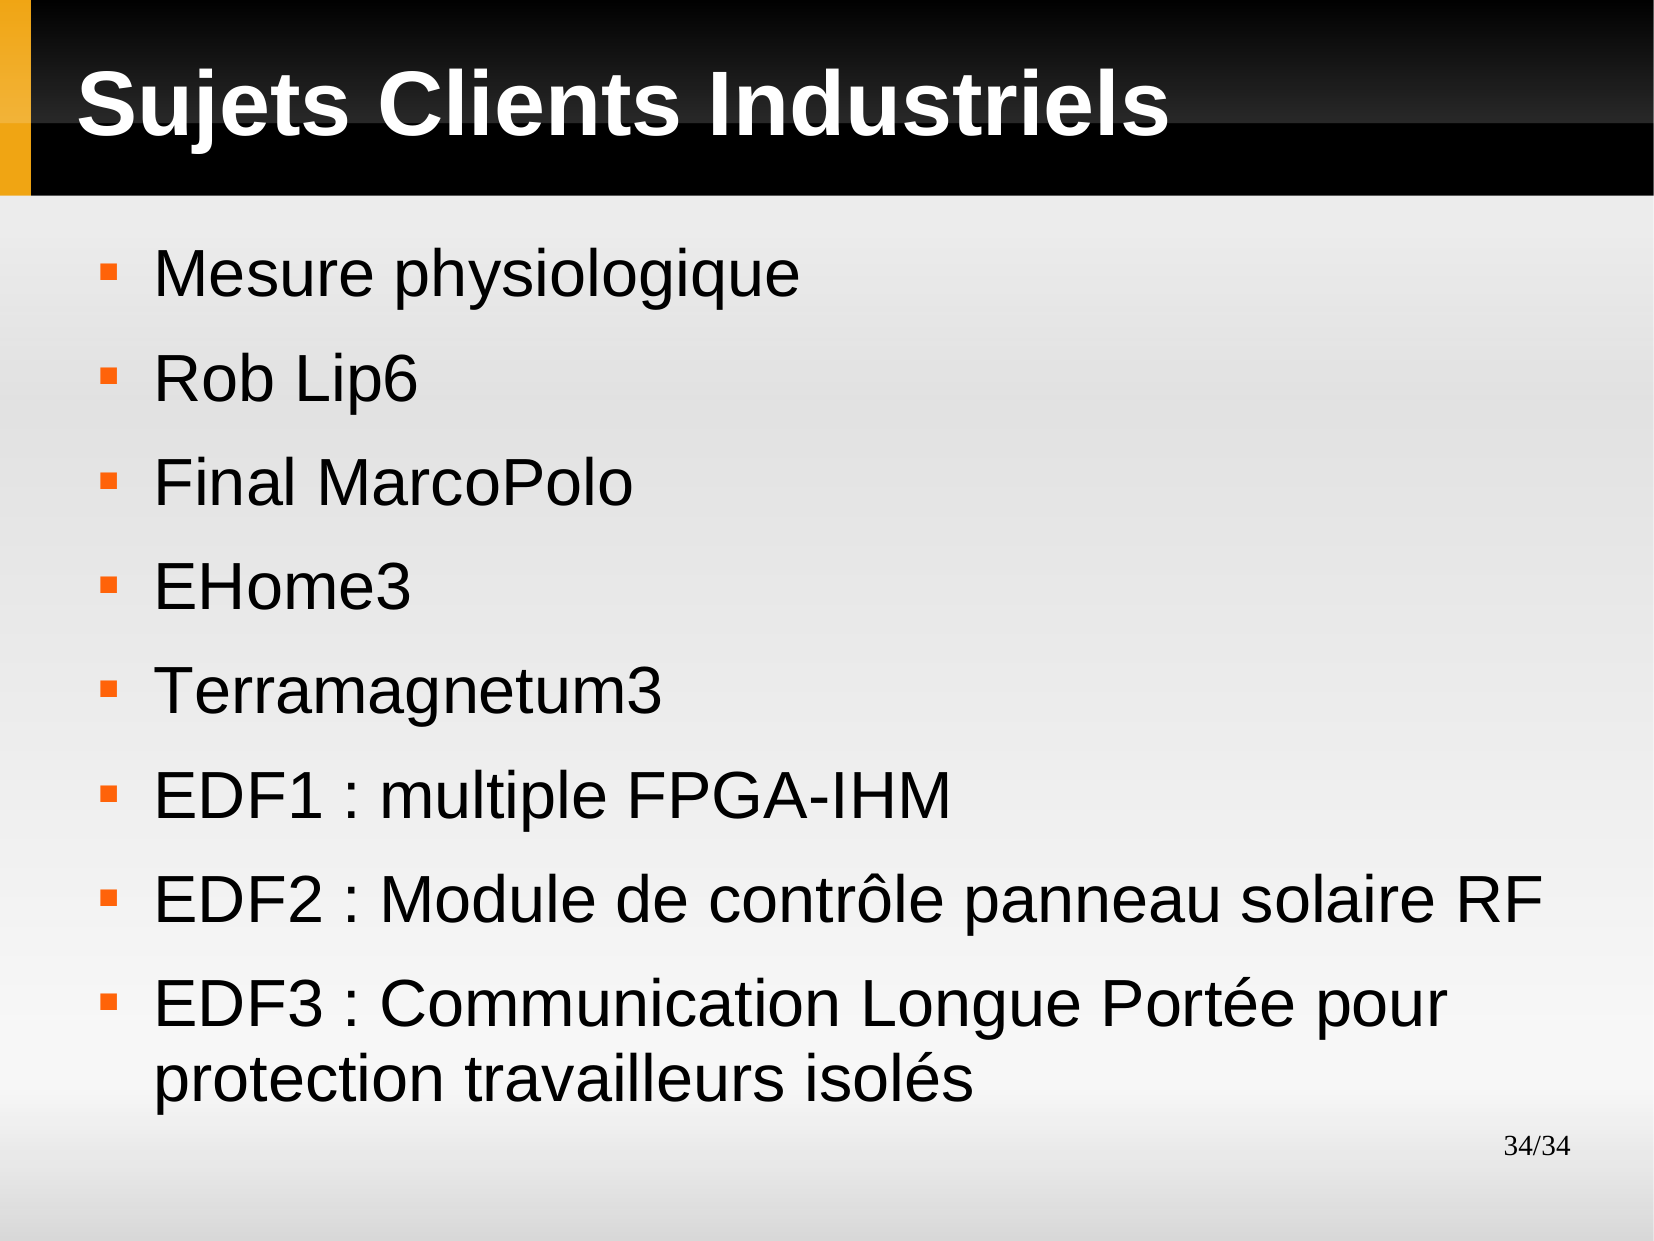

# Sujets Clients Industriels
Mesure physiologique
Rob Lip6
Final MarcoPolo
EHome3
Terramagnetum3
EDF1 : multiple FPGA-IHM
EDF2 : Module de contrôle panneau solaire RF
EDF3 : Communication Longue Portée pour protection travailleurs isolés
34